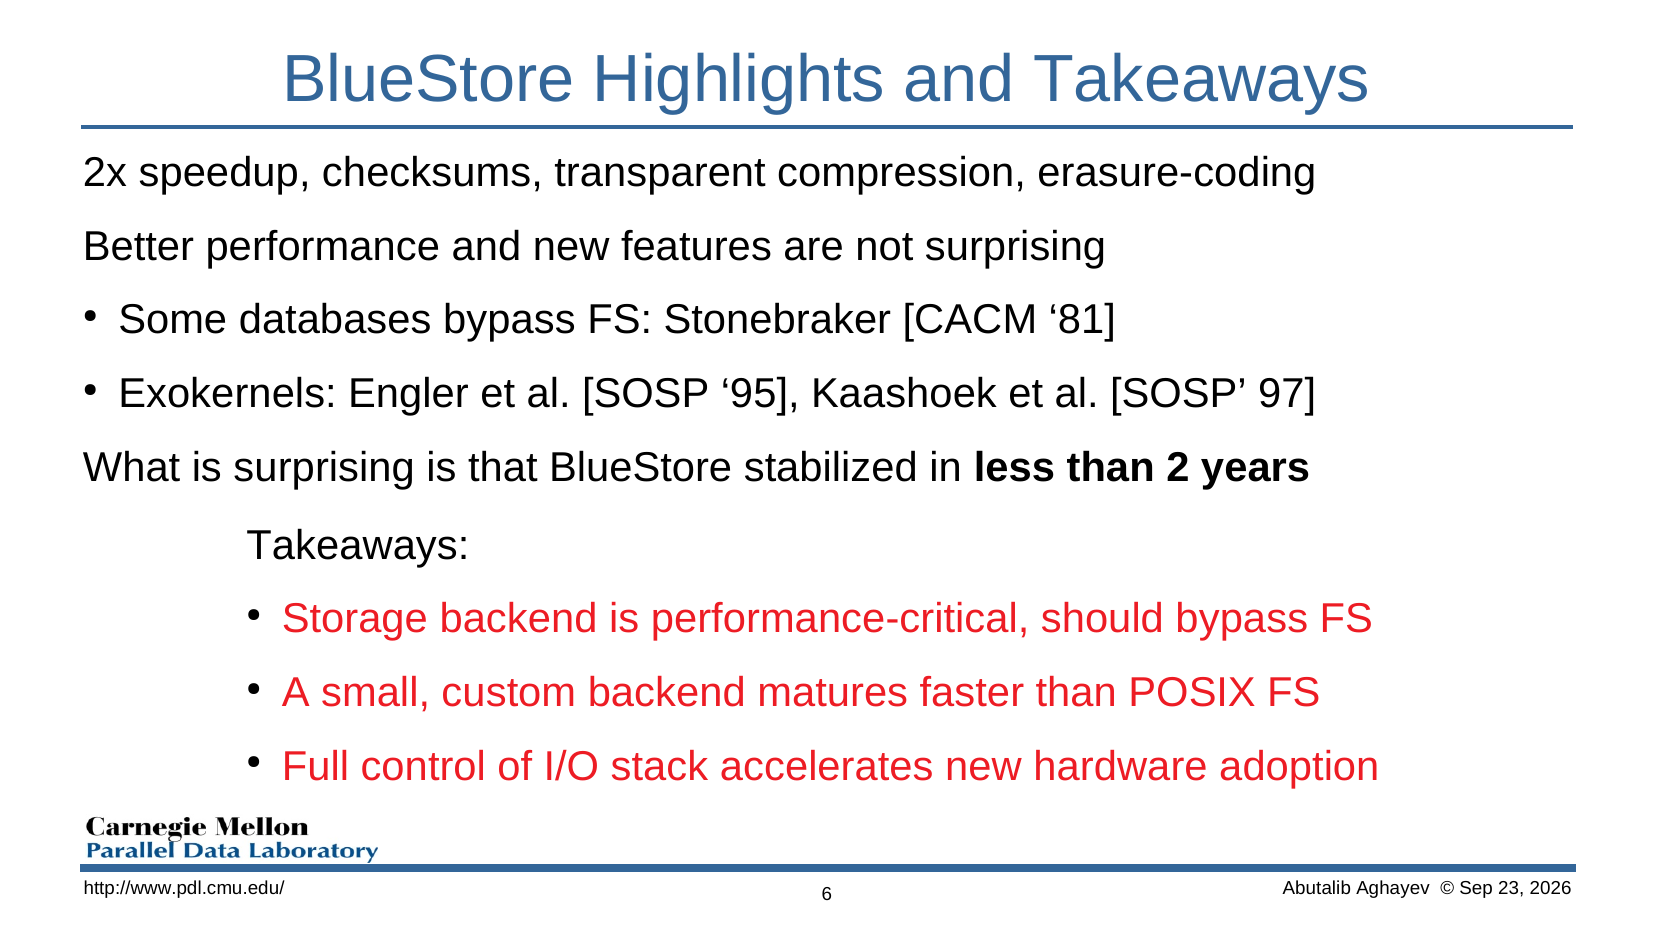

# BlueStore Highlights and Takeaways
2x speedup, checksums, transparent compression, erasure-coding
Better performance and new features are not surprising
Some databases bypass FS: Stonebraker [CACM ‘81]
Exokernels: Engler et al. [SOSP ‘95], Kaashoek et al. [SOSP’ 97]
What is surprising is that BlueStore stabilized in less than 2 years
Takeaways:
Storage backend is performance-critical, should bypass FS
A small, custom backend matures faster than POSIX FS
Full control of I/O stack accelerates new hardware adoption
http://www.pdl.cmu.edu/
 Abutalib Aghayev ©